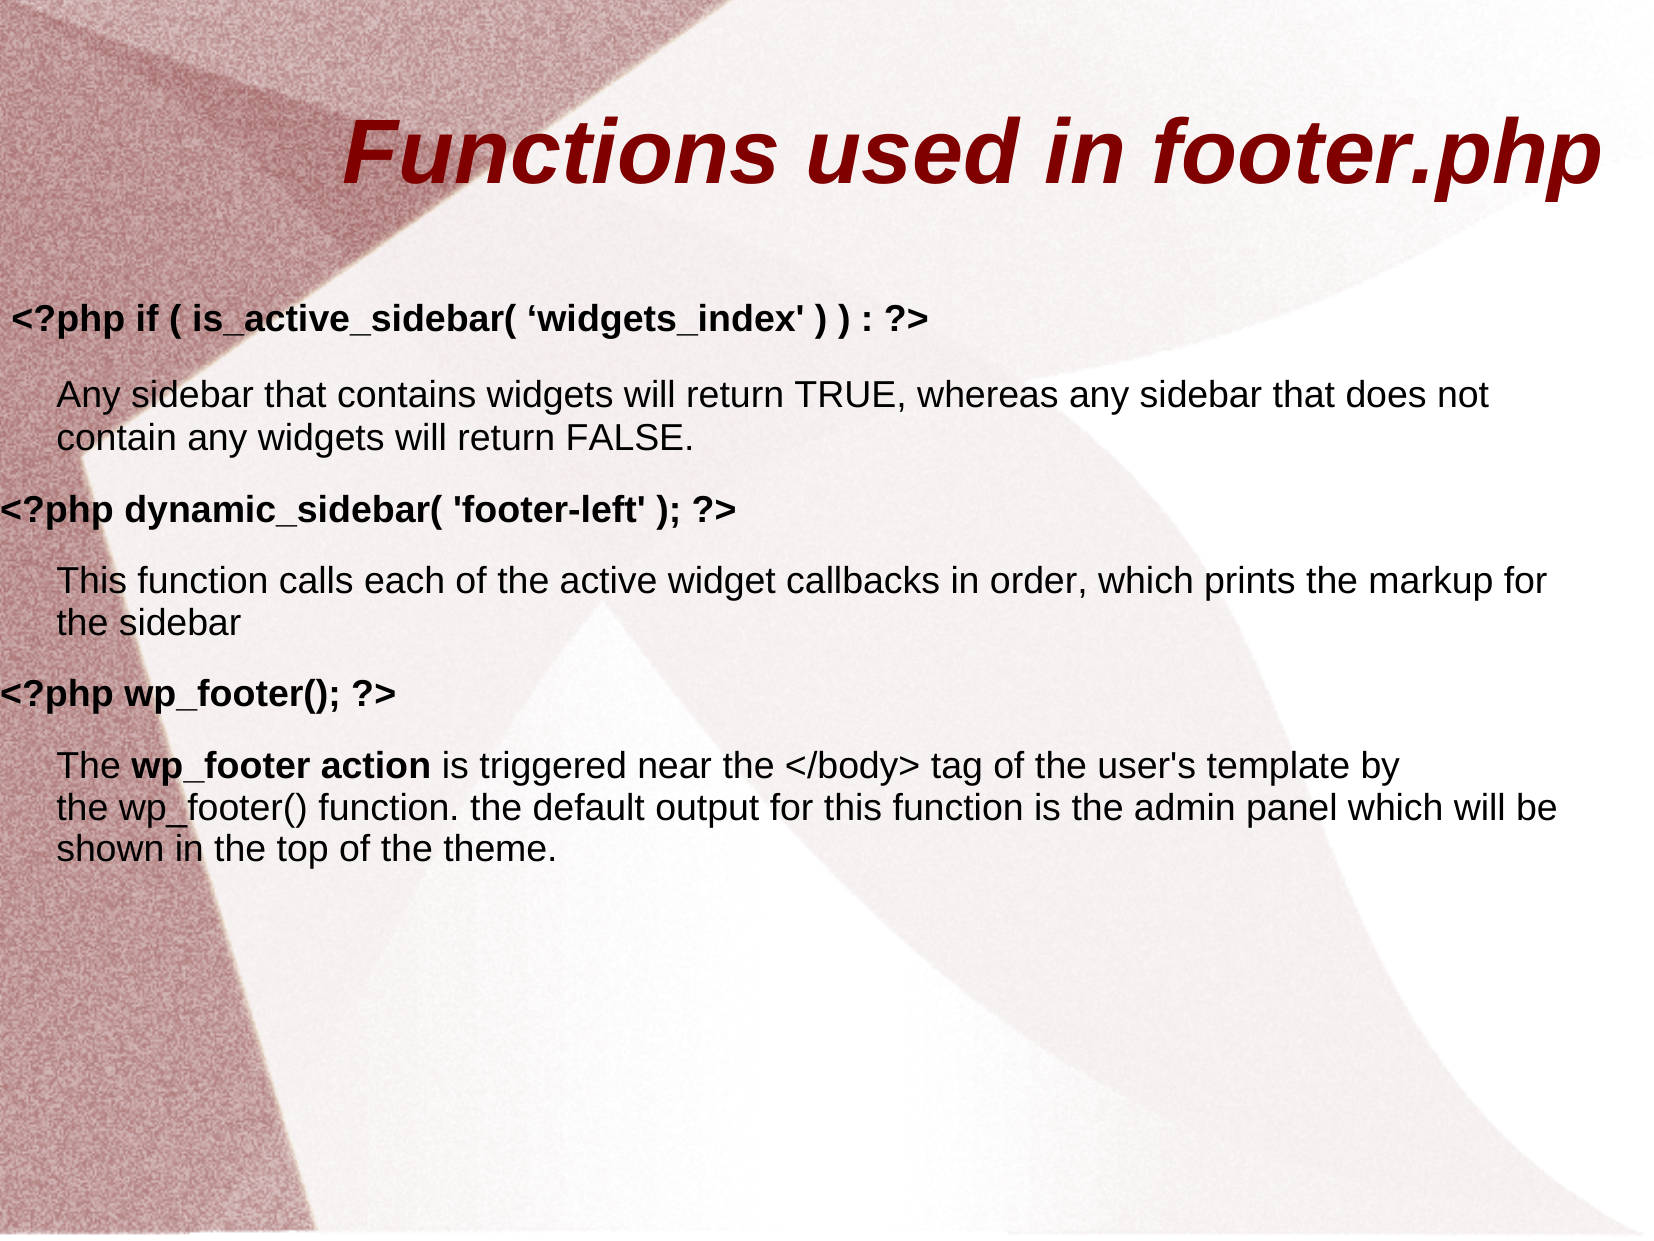

# Functions used in footer.php
 <?php if ( is_active_sidebar( ‘widgets_index' ) ) : ?>
	Any sidebar that contains widgets will return TRUE, whereas any sidebar that does not contain any widgets will return FALSE.
<?php dynamic_sidebar( 'footer-left' ); ?>
	This function calls each of the active widget callbacks in order, which prints the markup for the sidebar
<?php wp_footer(); ?>
	The wp_footer action is triggered near the </body> tag of the user's template by the wp_footer() function. the default output for this function is the admin panel which will be shown in the top of the theme.